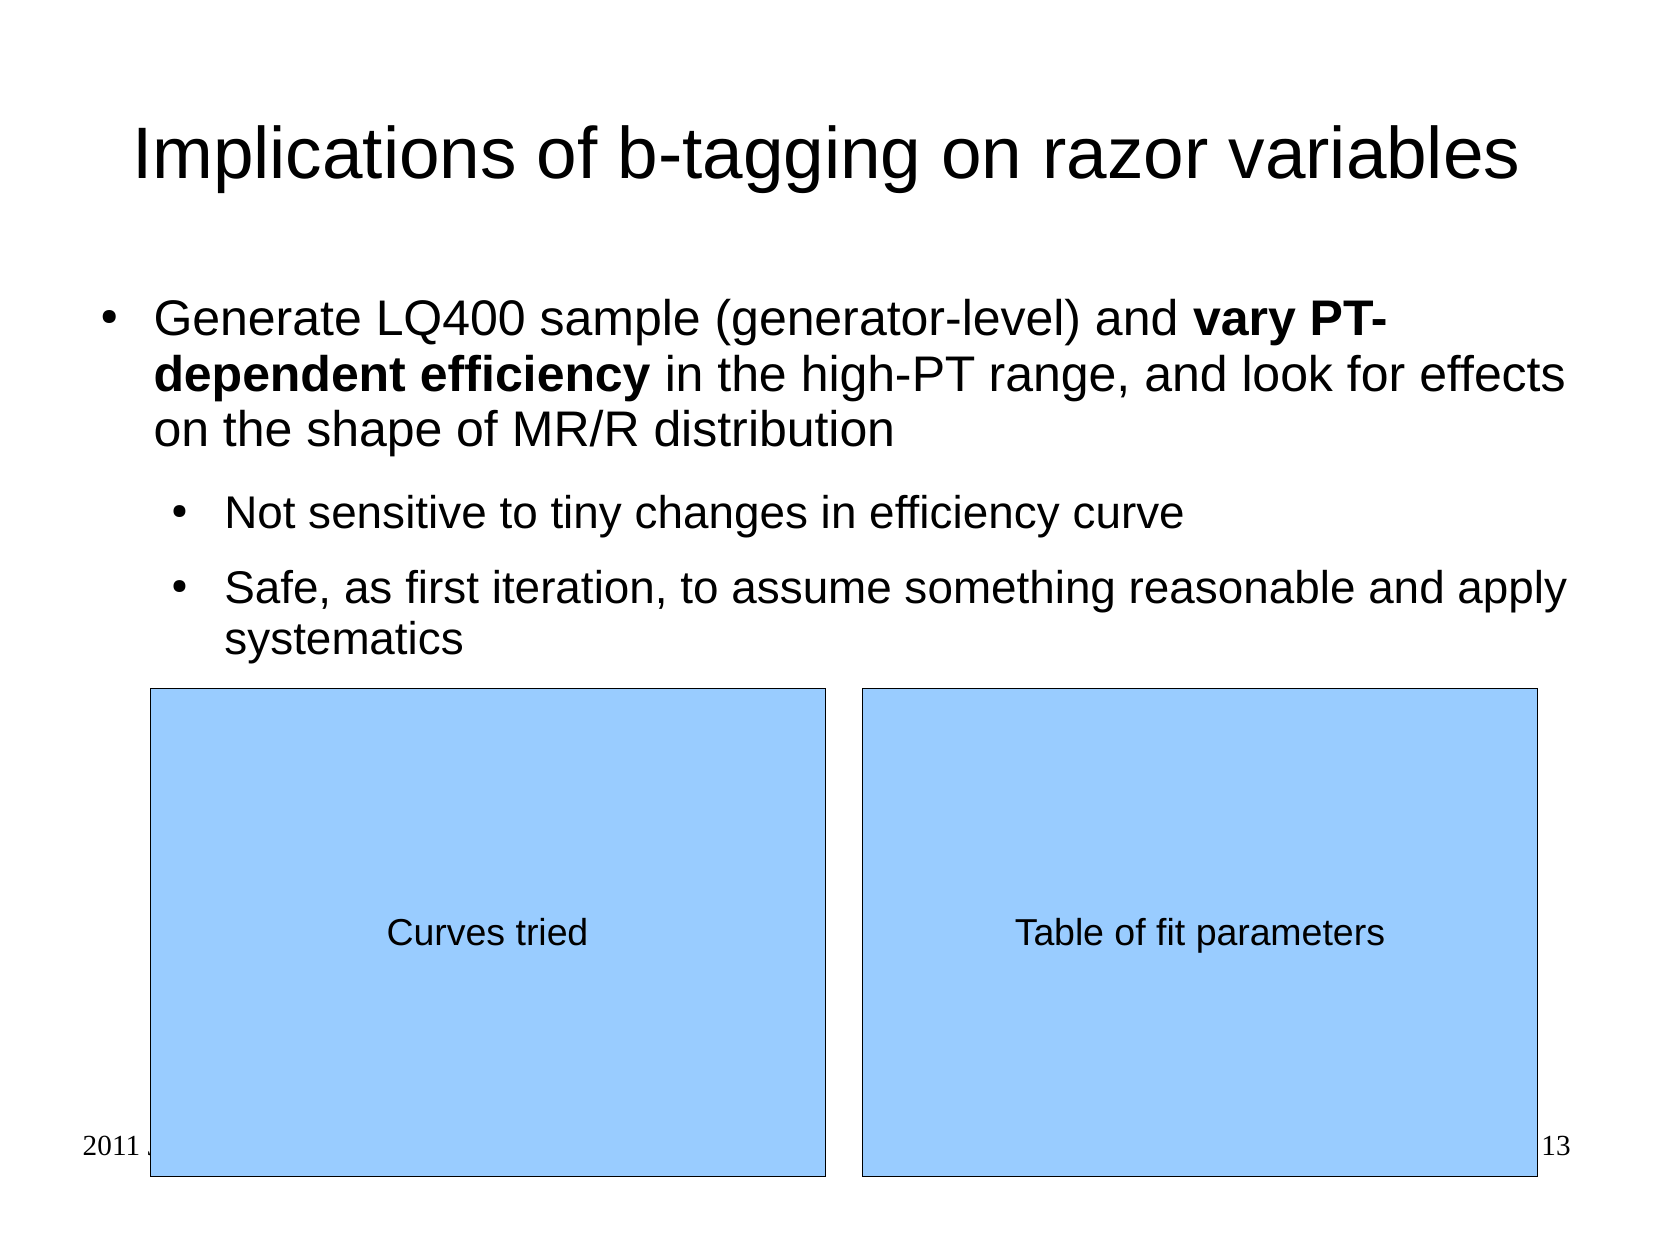

# Implications of b-tagging on razor variables
Generate LQ400 sample (generator-level) and vary PT-dependent efficiency in the high-PT range, and look for effects on the shape of MR/R distribution
Not sensitive to tiny changes in efficiency curve
Safe, as first iteration, to assume something reasonable and apply systematics
Curves tried
Table of fit parameters
2011 June 1
13